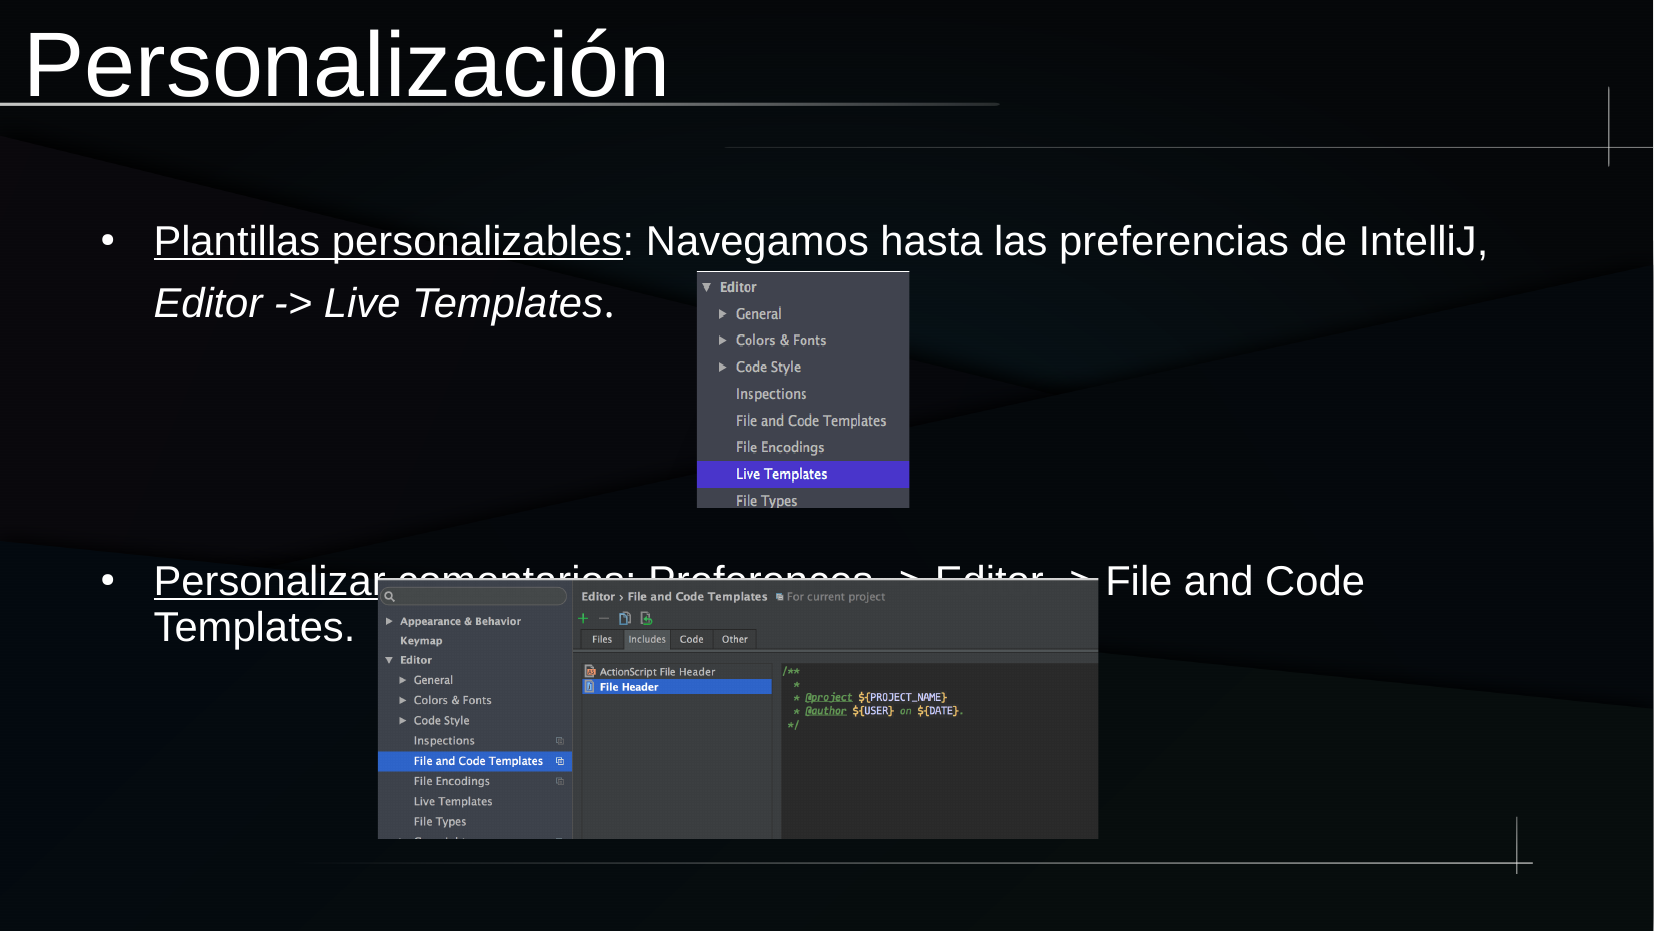

# Personalización
Plantillas personalizables: Navegamos hasta las preferencias de IntelliJ, Editor -> Live Templates.
Personalizar comentarios: Preferences -> Editor -> File and Code Templates.